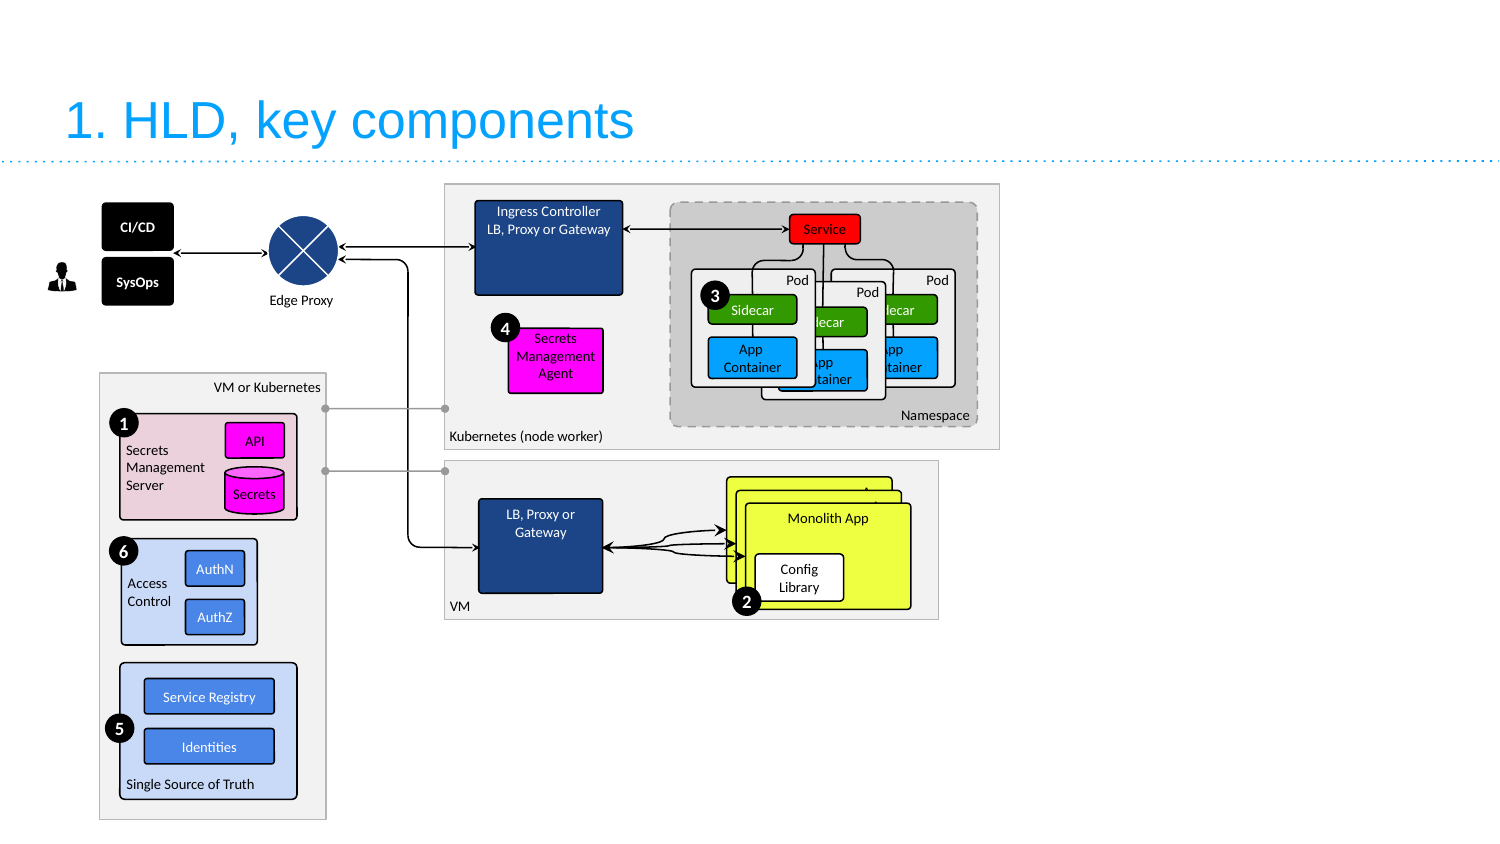

# 1. HLD, key components
Kubernetes (node worker)
Ingress Controller
LB, Proxy or Gateway
Namespace
CI/CD
Service
SysOps
Pod
Pod
3
Pod
Edge Proxy
Sidecar
Sidecar
Sidecar
4
Secrets Management Agent
App
Container
App
Container
App
Container
VM or Kubernetes
1
Secrets
Management
Server
API
VM
Secrets
App
App
LB, Proxy or Gateway
Monolith App
6
Access
Control
AuthN
Config
Library
2
AuthZ
Single Source of Truth
Service Registry
5
Identities